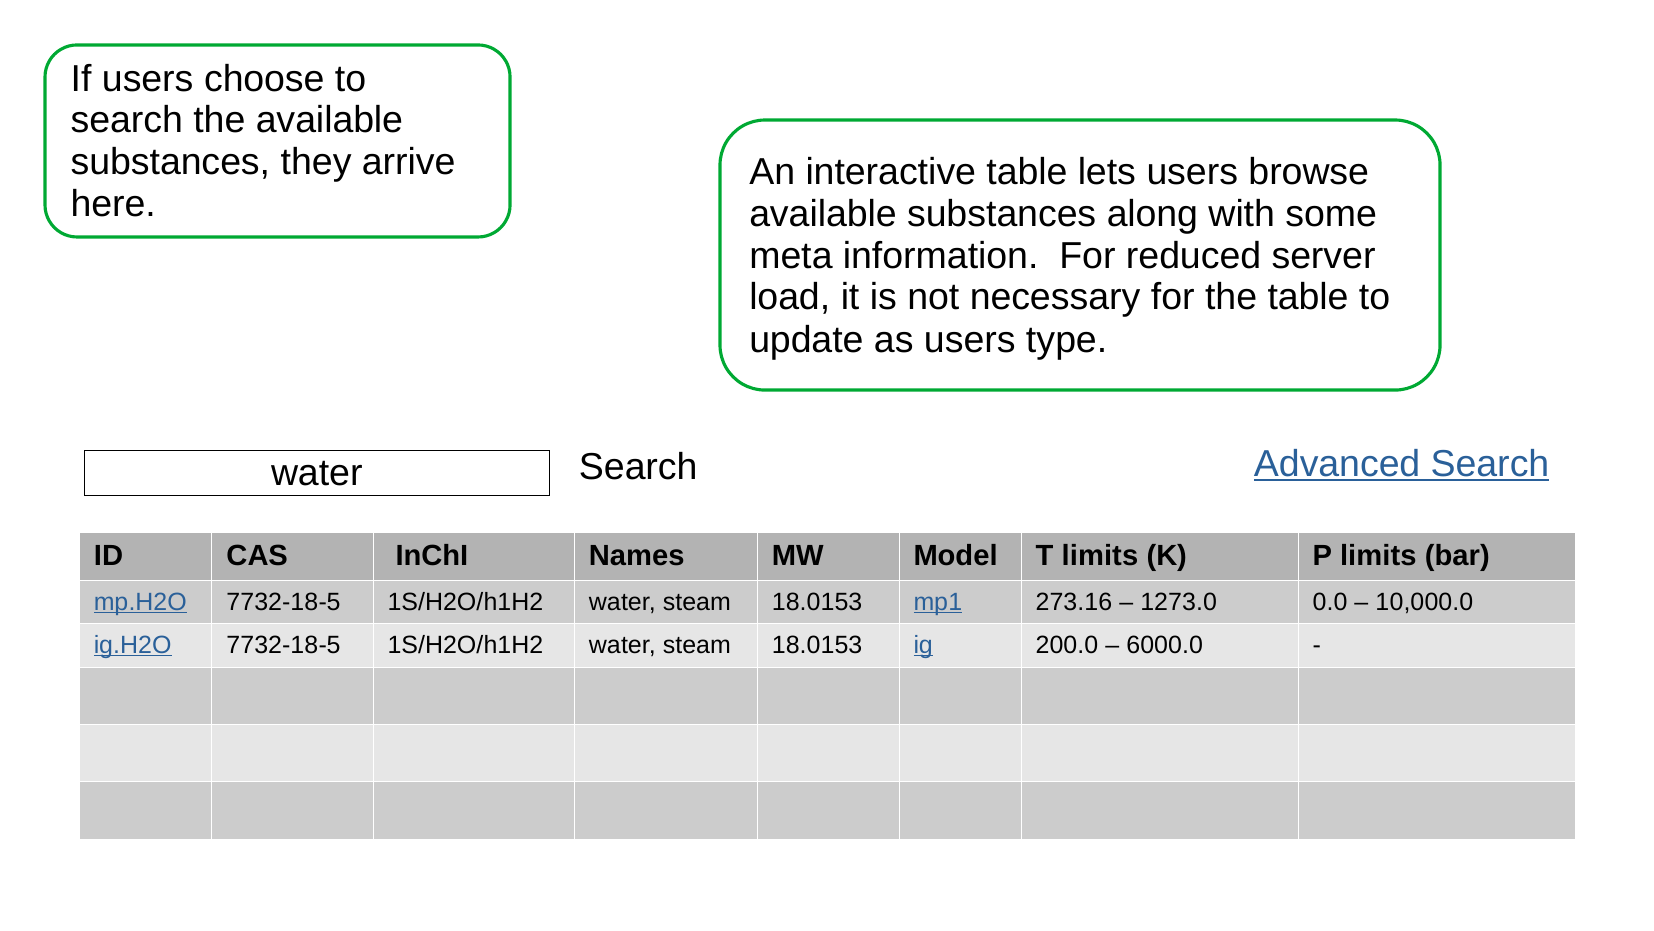

If users choose to search the available substances, they arrive here.
An interactive table lets users browse available substances along with some meta information. For reduced server load, it is not necessary for the table to update as users type.
Advanced Search
Search
water
| ID | CAS | InChI | Names | MW | Model | T limits (K) | P limits (bar) |
| --- | --- | --- | --- | --- | --- | --- | --- |
| mp.H2O | 7732-18-5 | 1S/H2O/h1H2 | water, steam | 18.0153 | mp1 | 273.16 – 1273.0 | 0.0 – 10,000.0 |
| ig.H2O | 7732-18-5 | 1S/H2O/h1H2 | water, steam | 18.0153 | ig | 200.0 – 6000.0 | - |
| | | | | | | | |
| | | | | | | | |
| | | | | | | | |